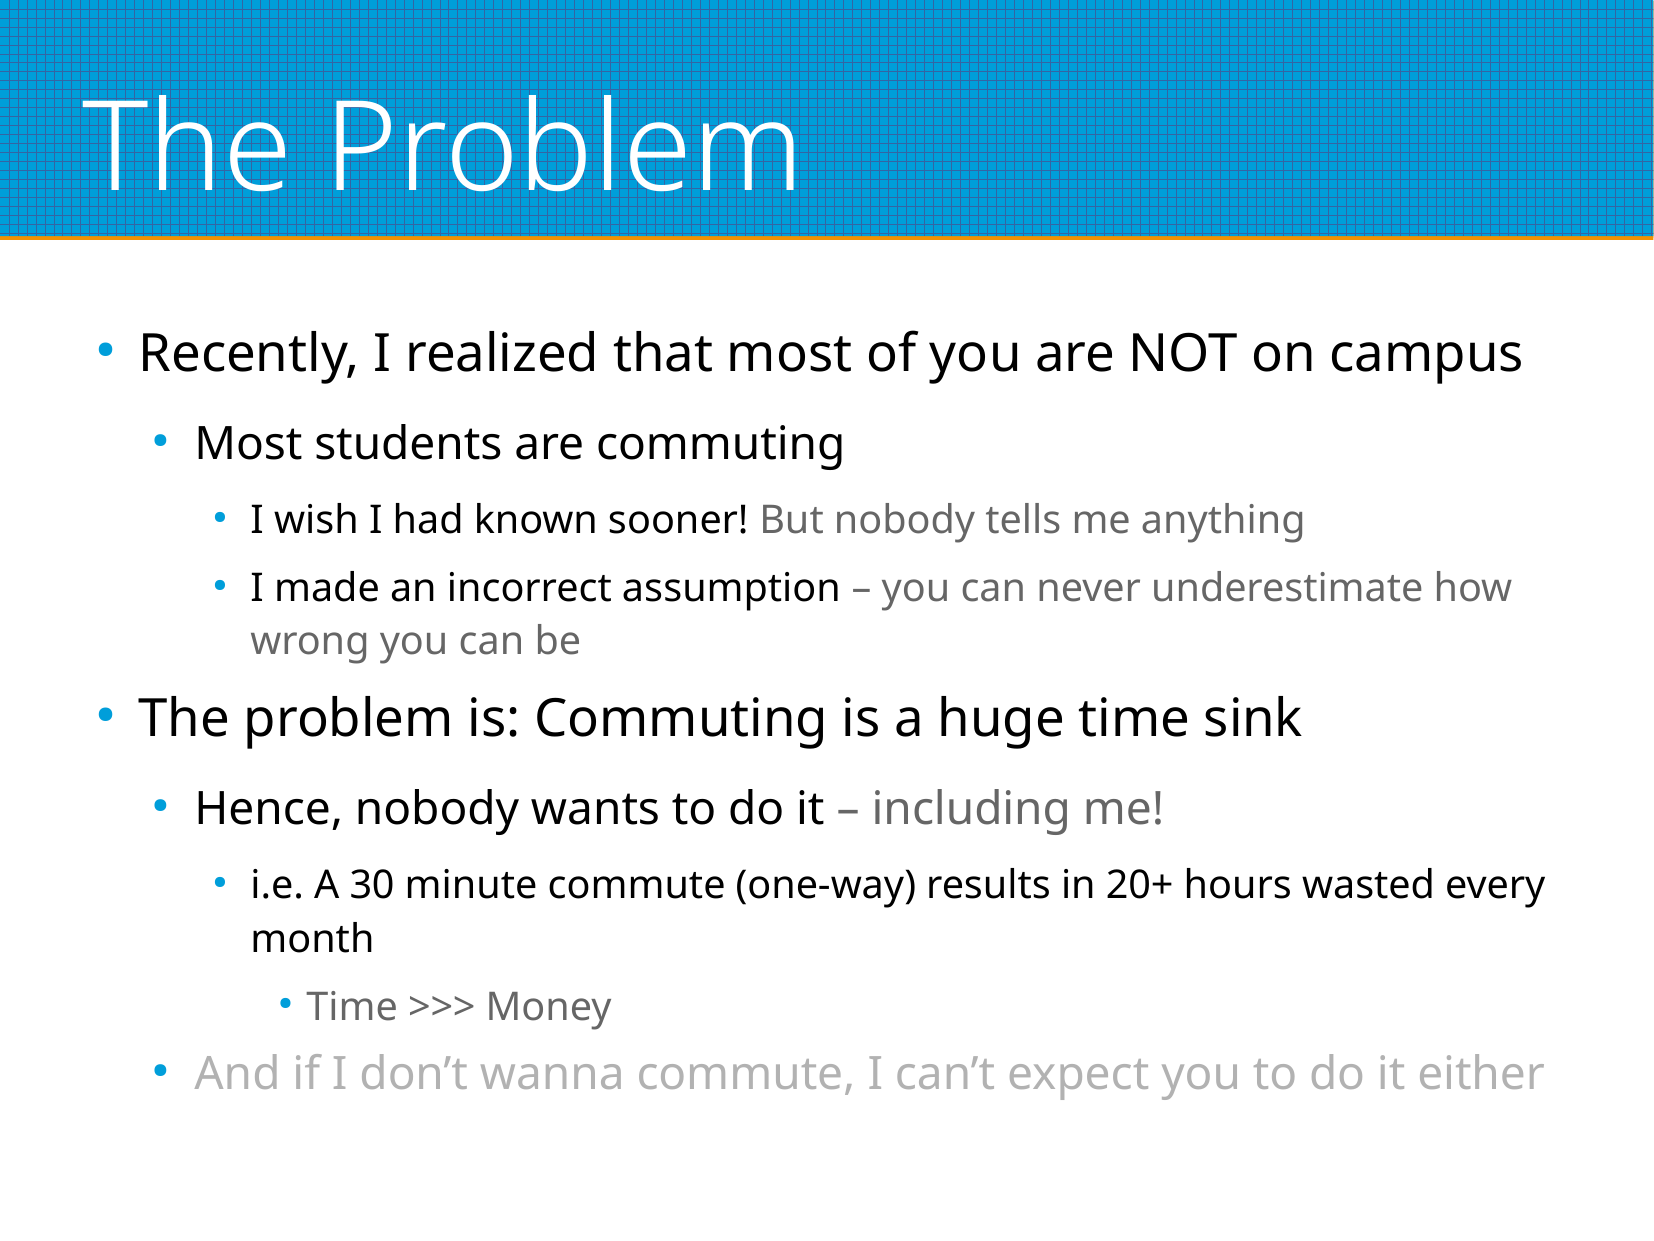

# The Problem
Recently, I realized that most of you are NOT on campus
Most students are commuting
I wish I had known sooner! But nobody tells me anything
I made an incorrect assumption – you can never underestimate how wrong you can be
The problem is: Commuting is a huge time sink
Hence, nobody wants to do it – including me!
i.e. A 30 minute commute (one-way) results in 20+ hours wasted every month
Time >>> Money
And if I don’t wanna commute, I can’t expect you to do it either